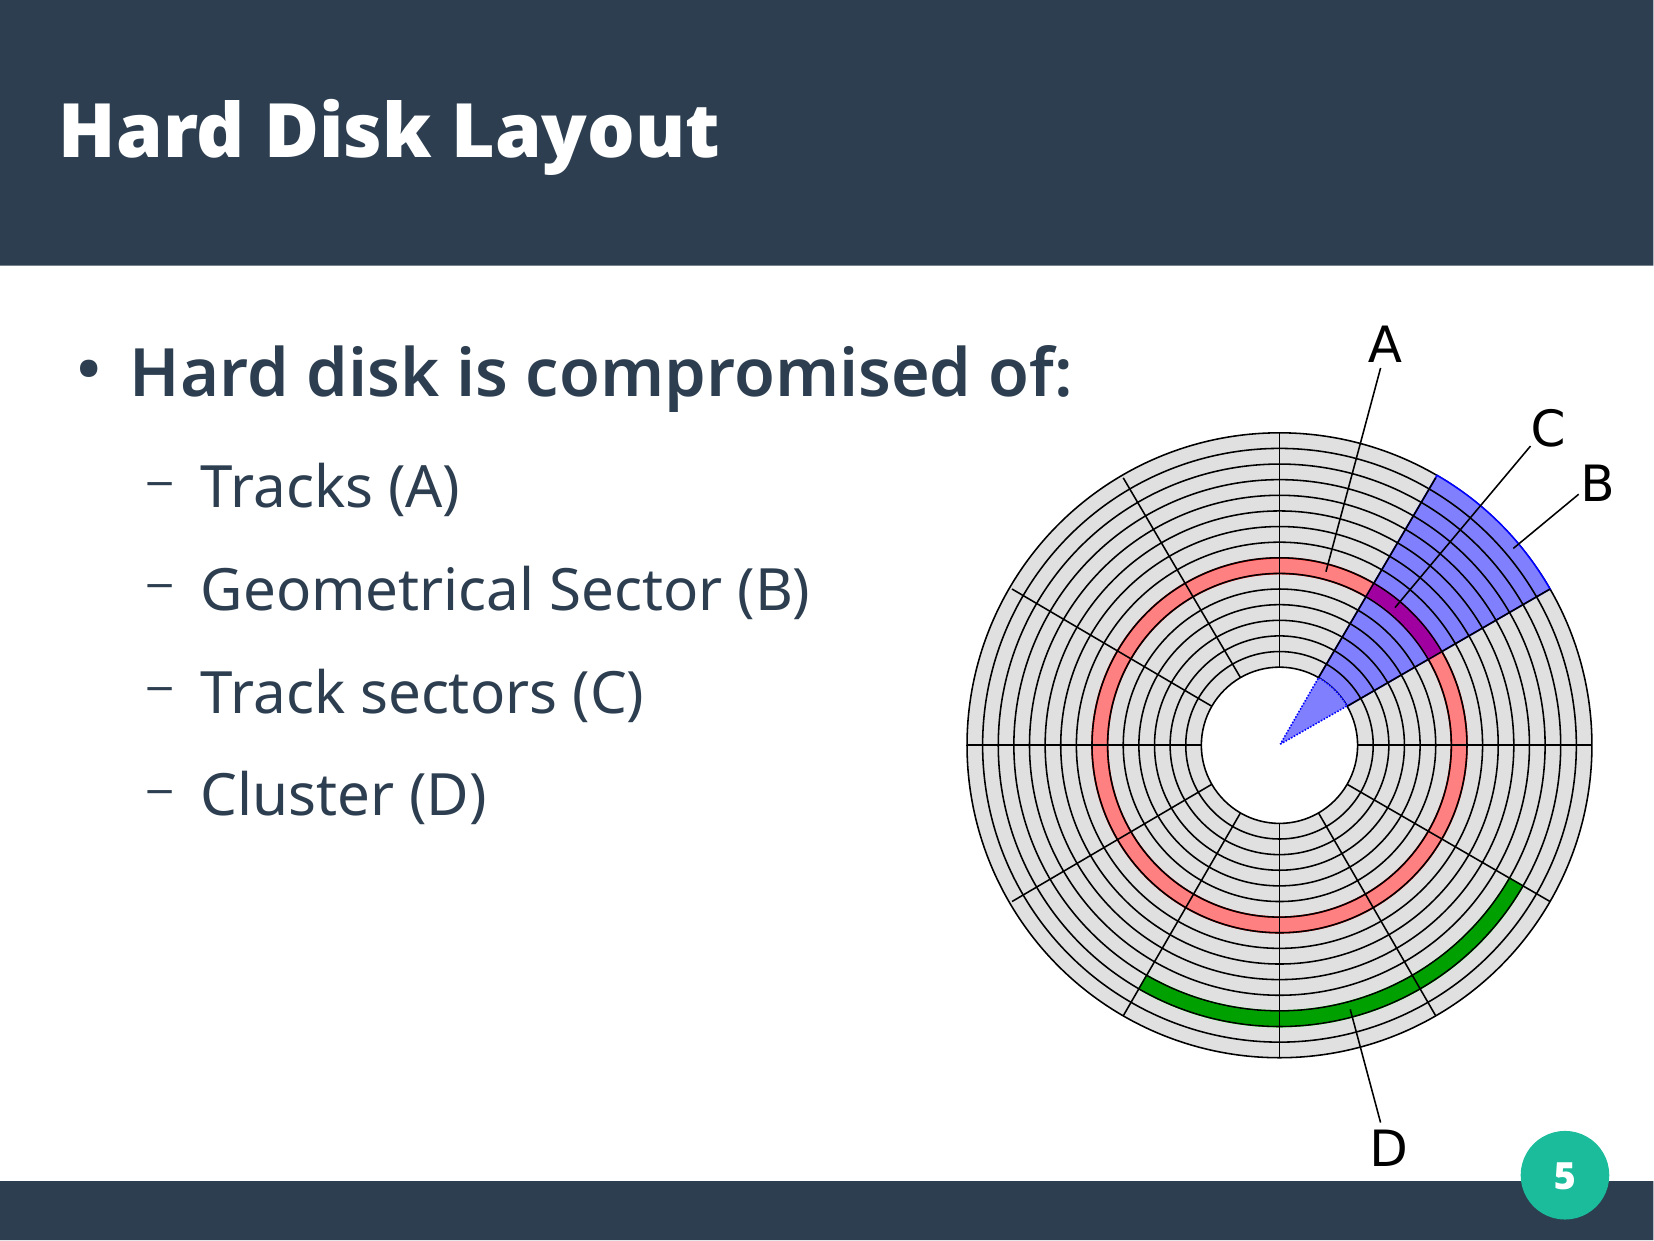

# Hard Disk Layout
Hard disk is compromised of:
Tracks (A)
Geometrical Sector (B)
Track sectors (C)
Cluster (D)
5